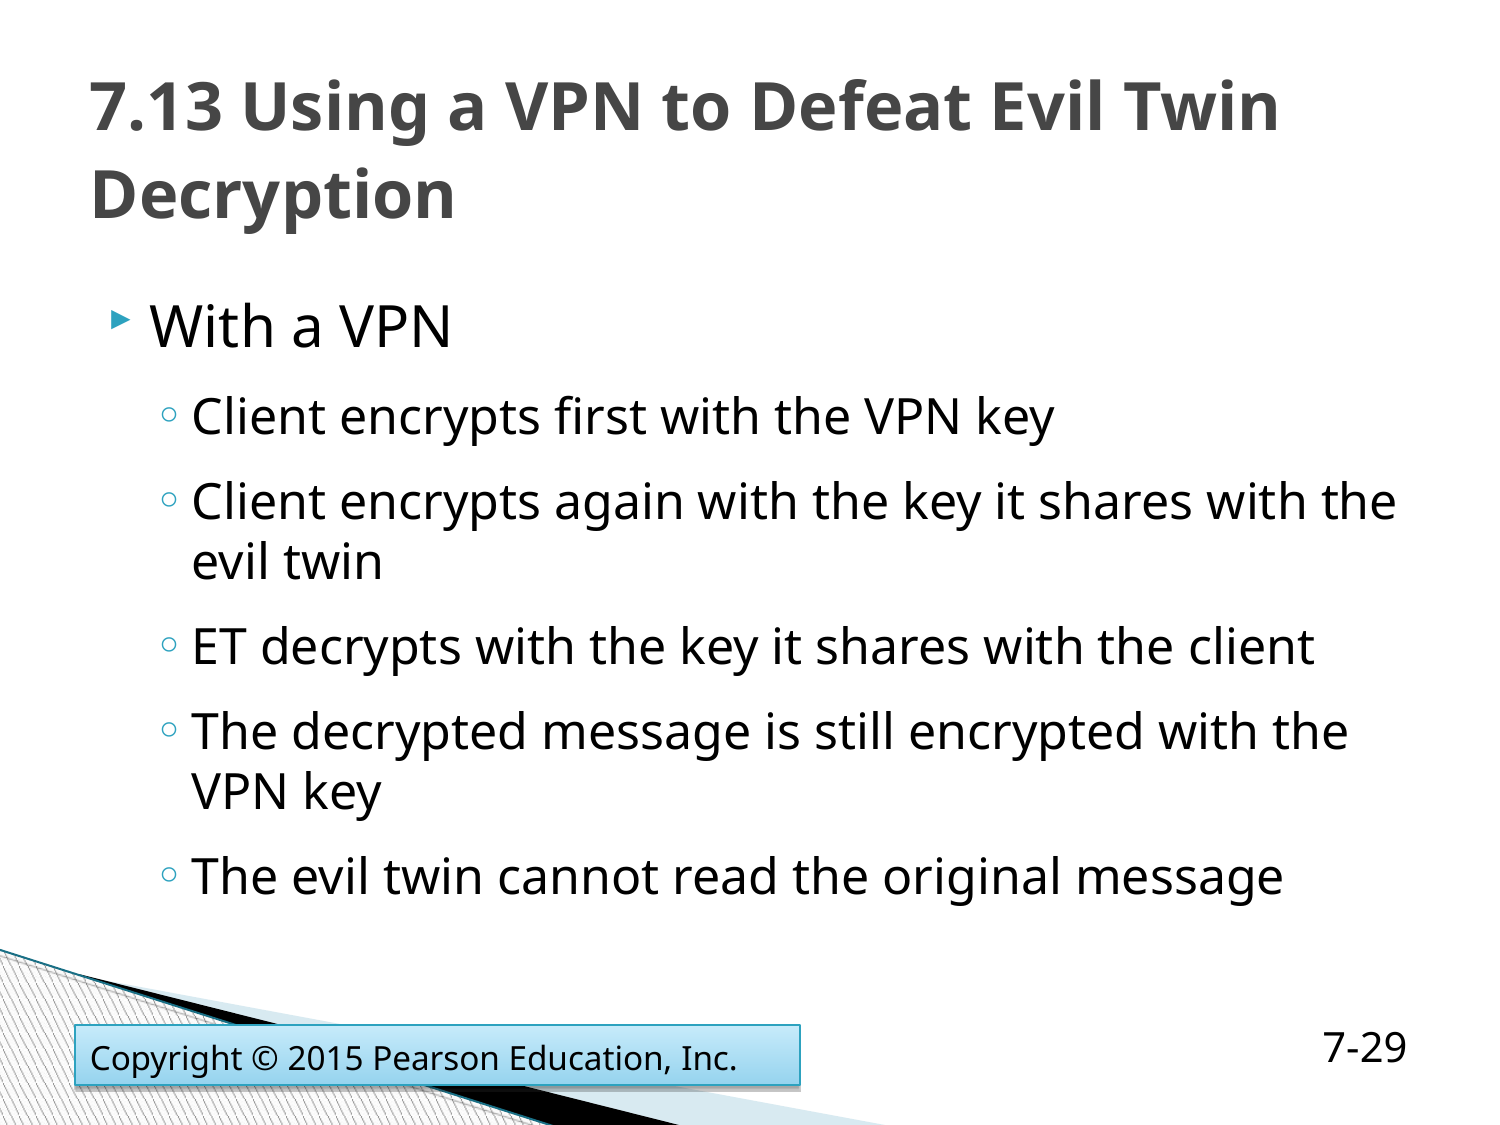

7.13 Using a VPN to Defeat Evil Twin Decryption
# With a VPN
Client encrypts first with the VPN key
Client encrypts again with the key it shares with the evil twin
ET decrypts with the key it shares with the client
The decrypted message is still encrypted with the VPN key
The evil twin cannot read the original message
Copyright © 2015 Pearson Education, Inc.